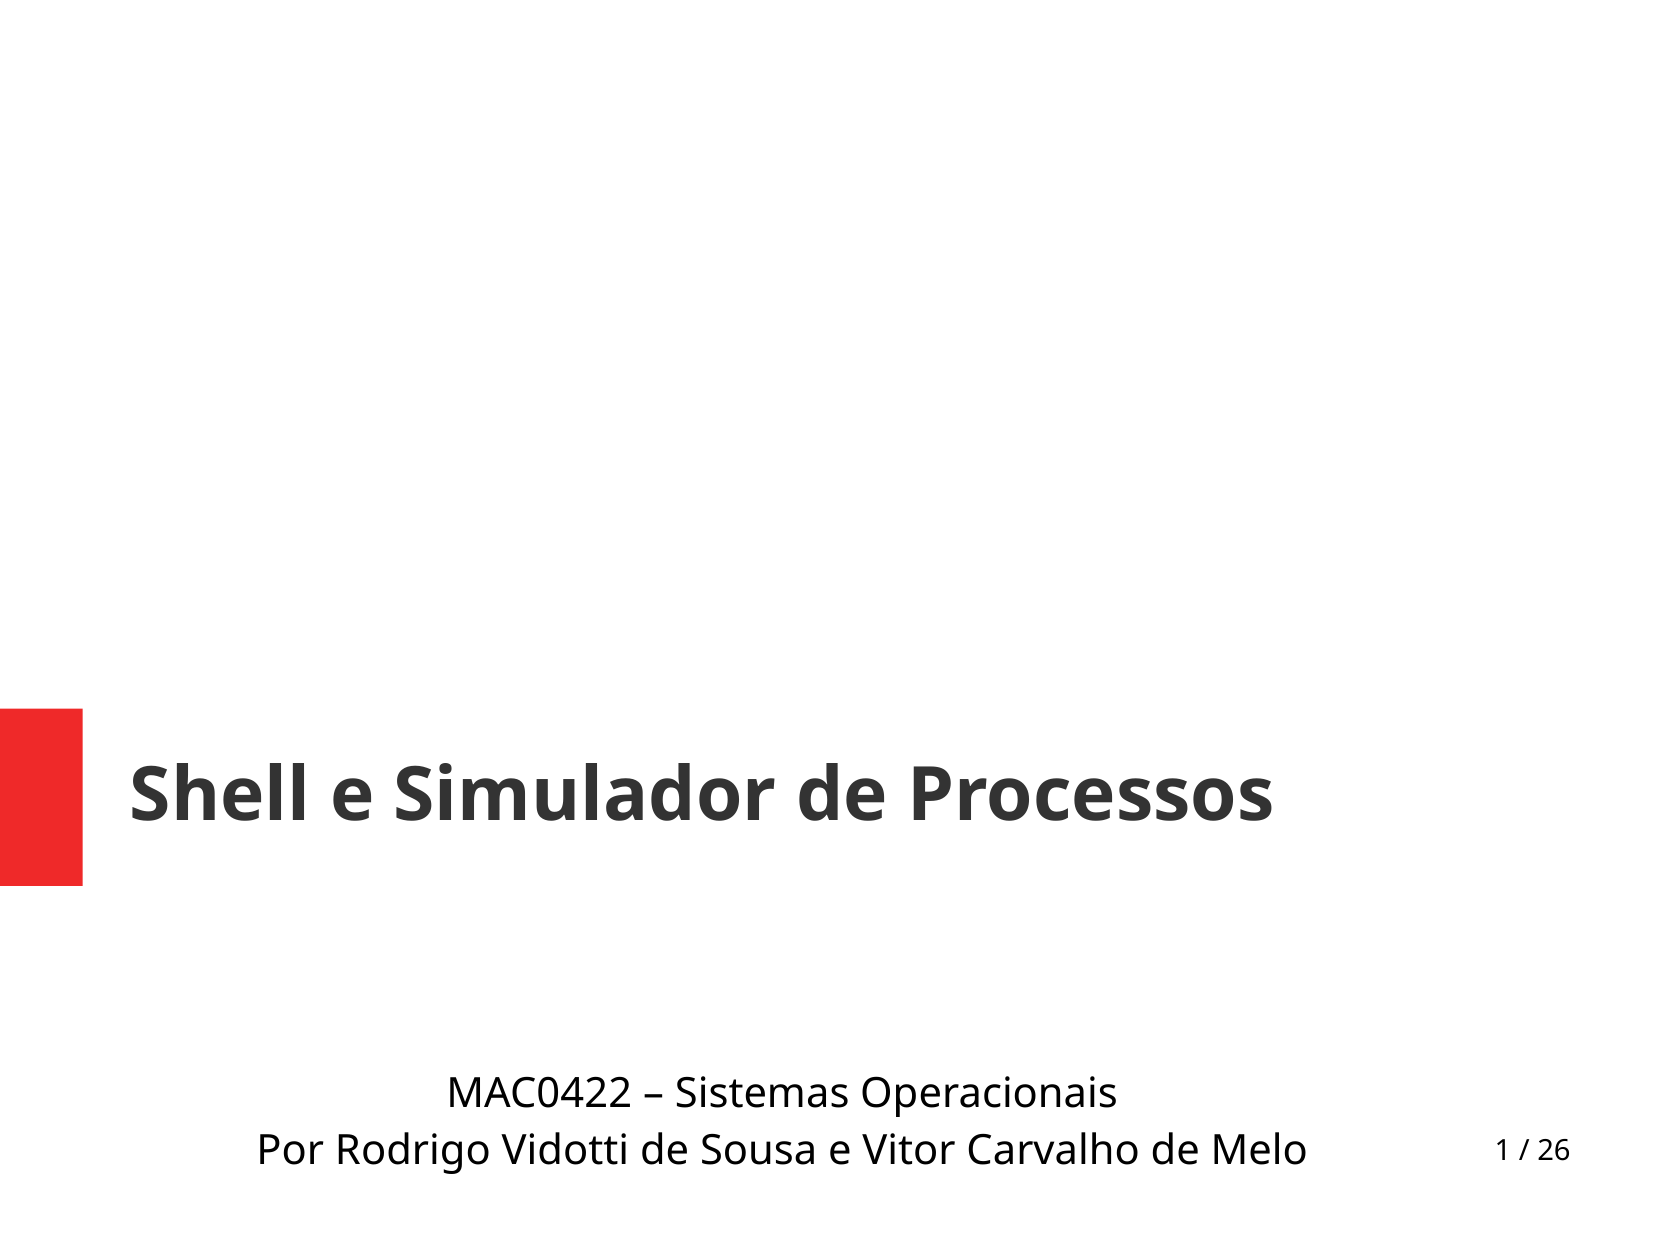

# Shell e Simulador de Processos
MAC0422 – Sistemas Operacionais
Por Rodrigo Vidotti de Sousa e Vitor Carvalho de Melo
1